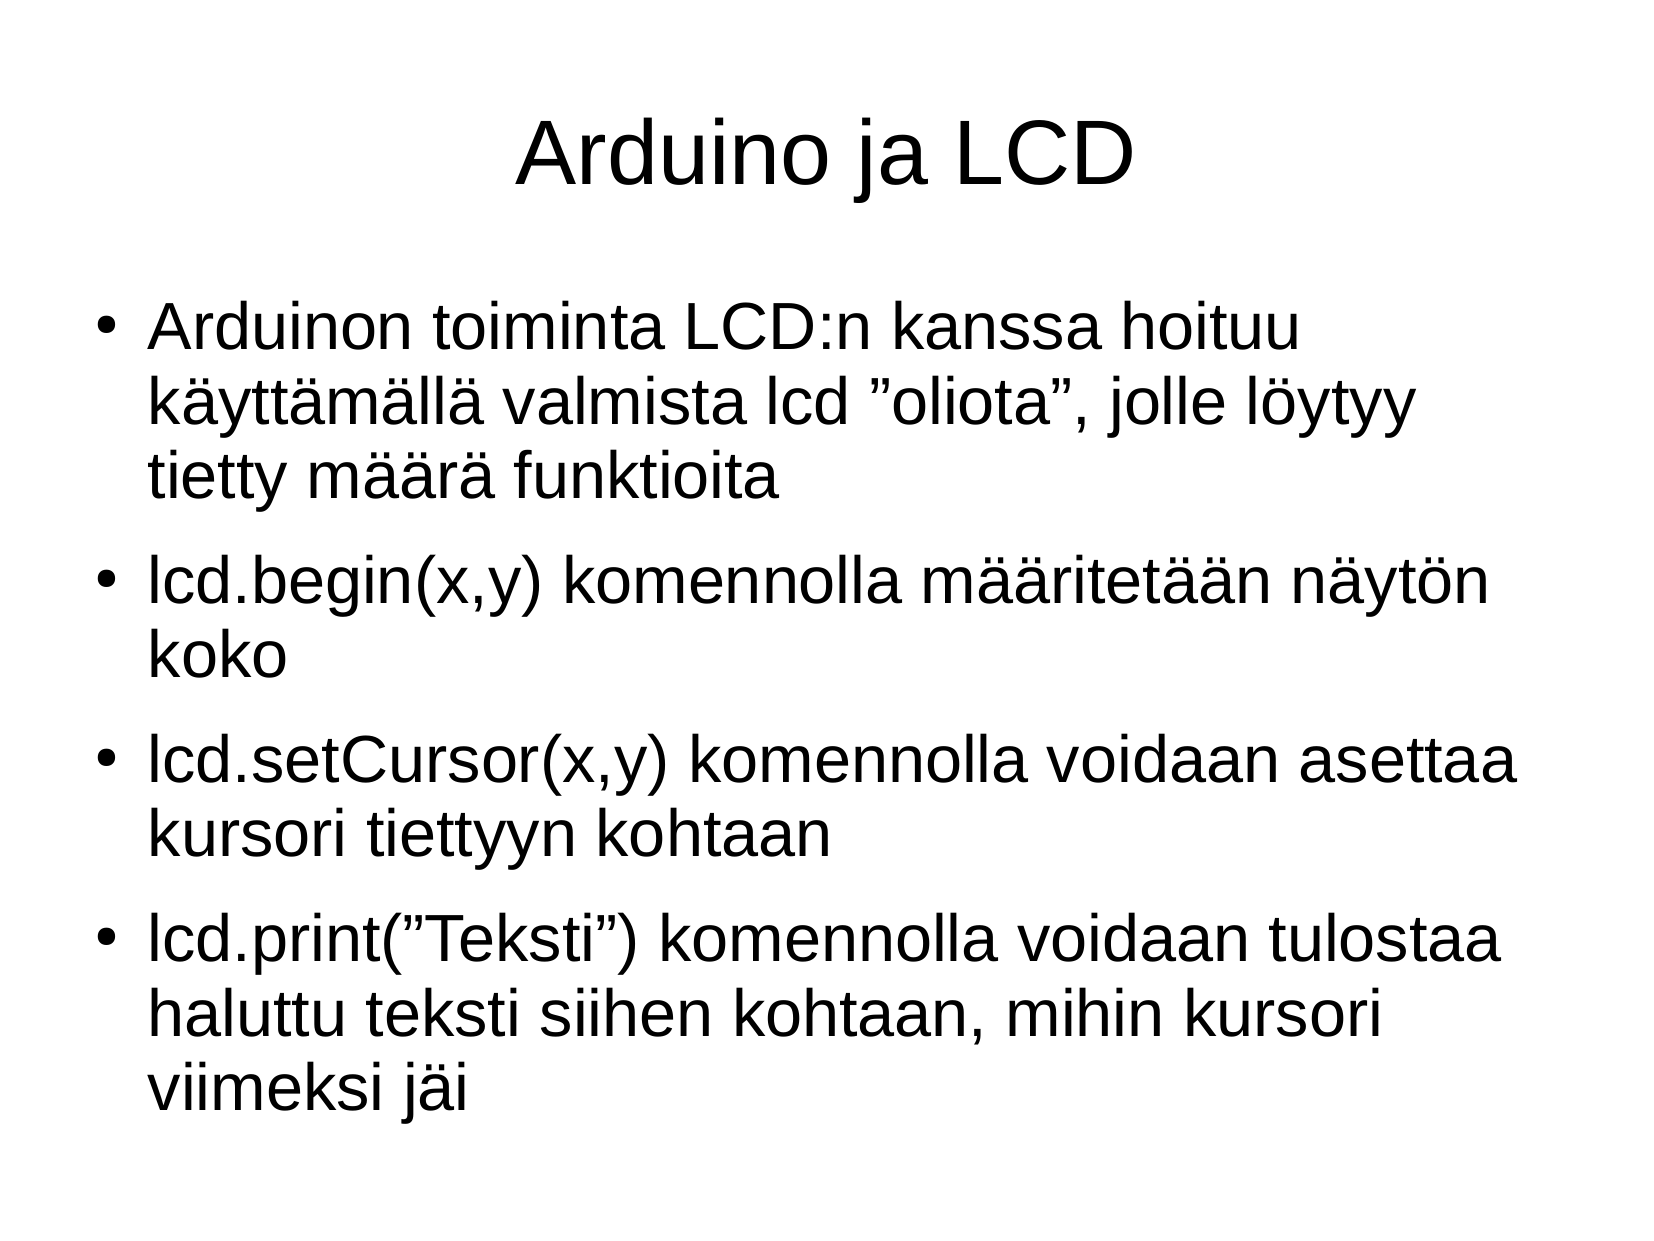

# Arduino ja LCD
Arduinon toiminta LCD:n kanssa hoituu käyttämällä valmista lcd ”oliota”, jolle löytyy tietty määrä funktioita
lcd.begin(x,y) komennolla määritetään näytön koko
lcd.setCursor(x,y) komennolla voidaan asettaa kursori tiettyyn kohtaan
lcd.print(”Teksti”) komennolla voidaan tulostaa haluttu teksti siihen kohtaan, mihin kursori viimeksi jäi